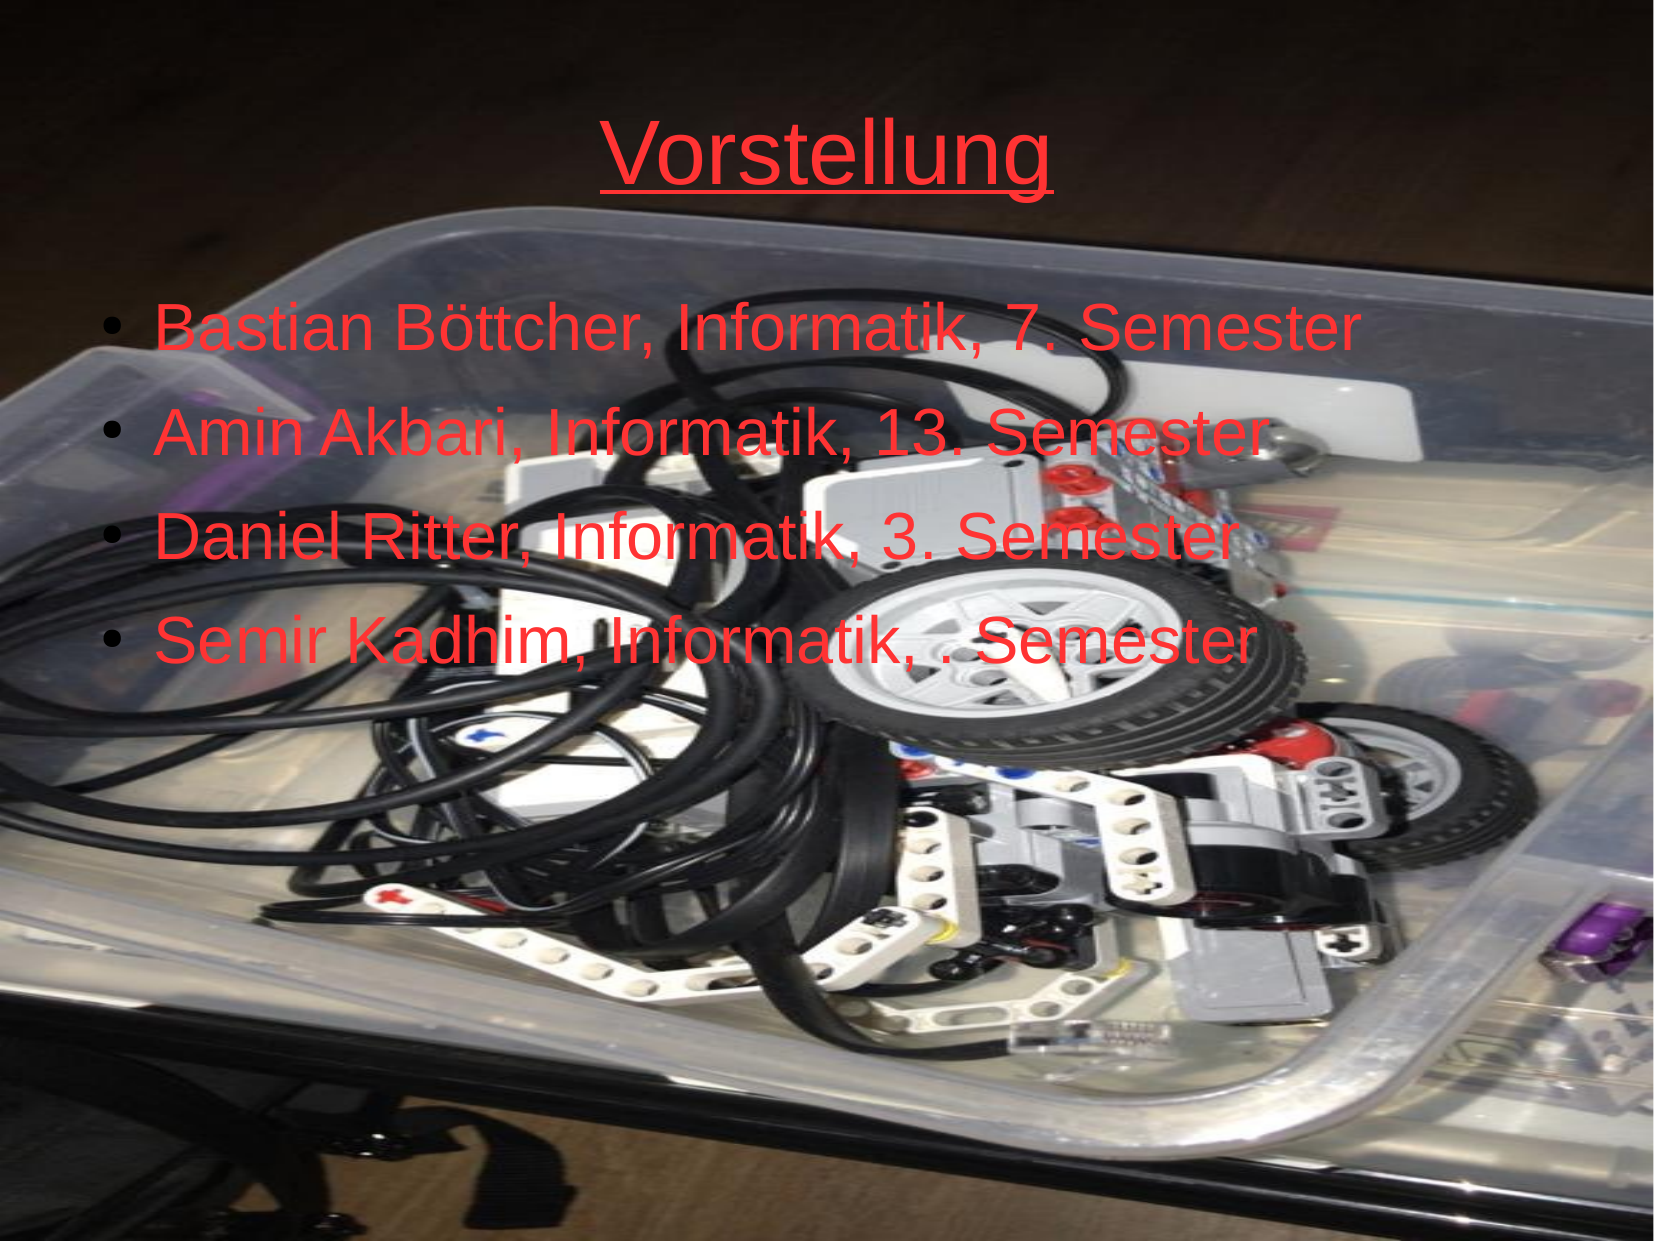

# Vorstellung
Bastian Böttcher, Informatik, 7. Semester
Amin Akbari, Informatik, 13. Semester
Daniel Ritter, Informatik, 3. Semester
Semir Kadhim, Informatik, . Semester